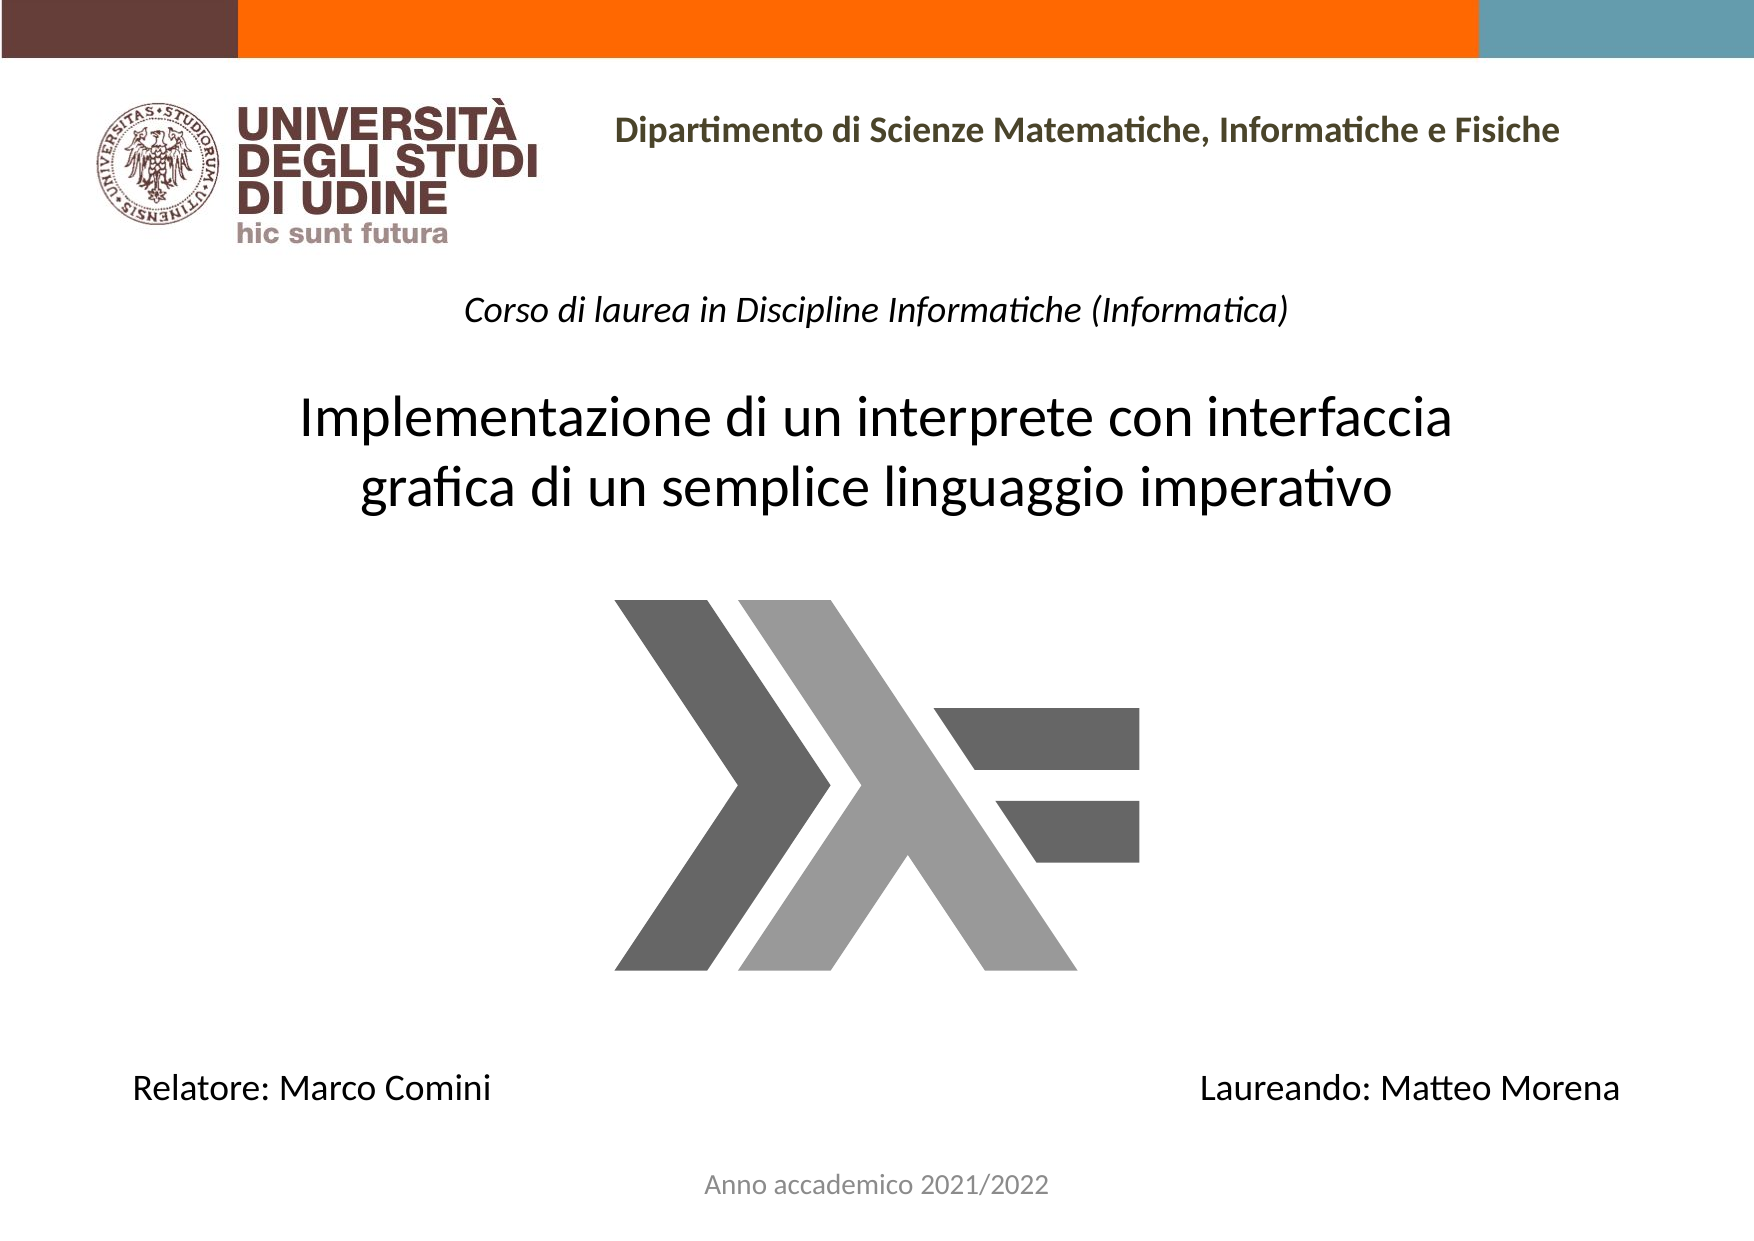

Dipartimento di Scienze Matematiche, Informatiche e Fisiche
Corso di laurea in Discipline Informatiche (Informatica)
Implementazione di un interprete con interfaccia grafica di un semplice linguaggio imperativo
| Relatore: Marco Comini | Laureando: Matteo Morena |
| --- | --- |
Anno accademico 2021/2022